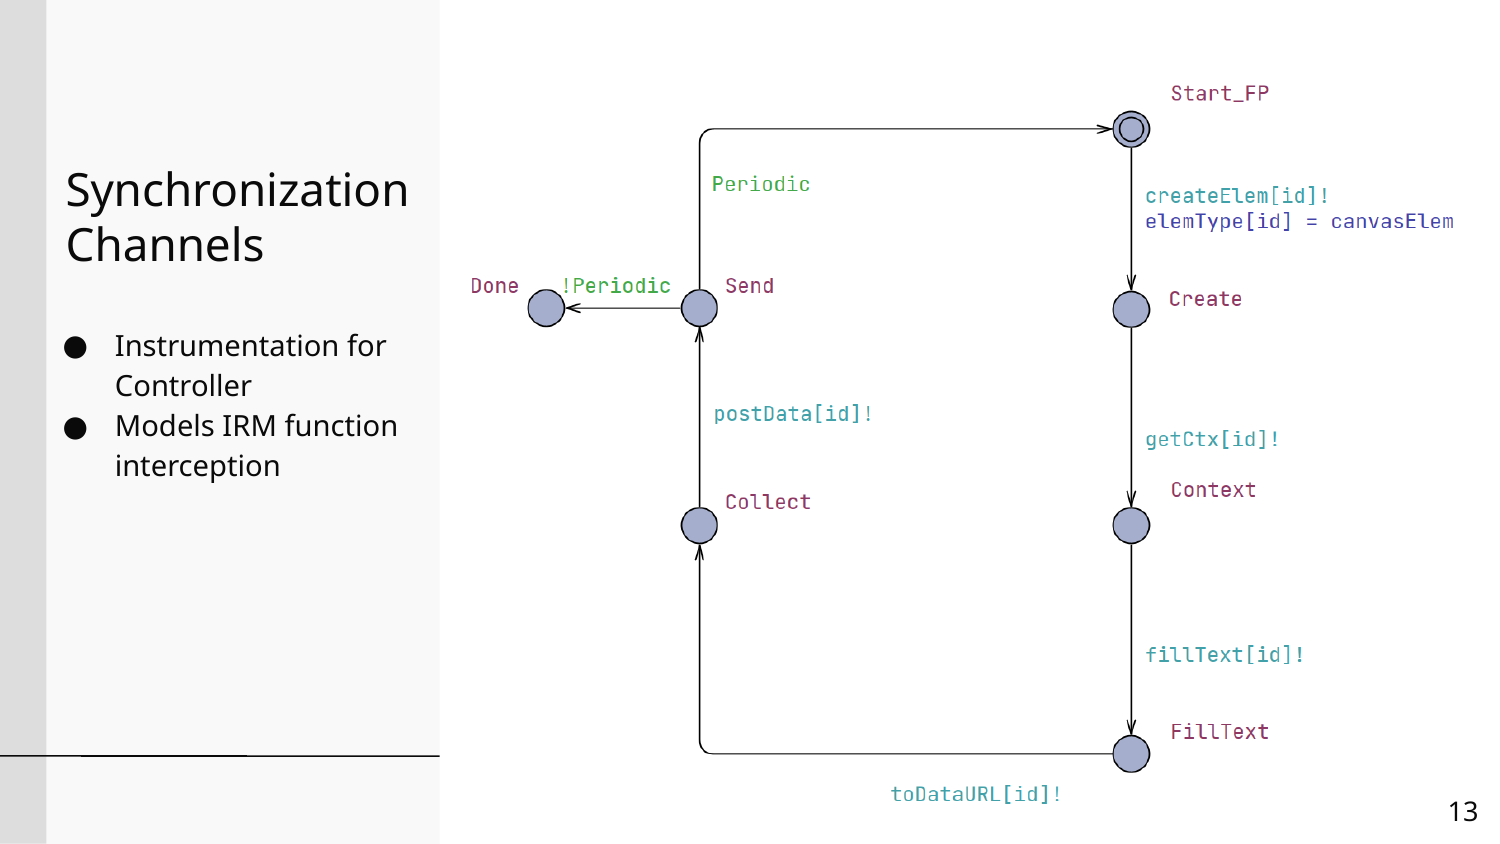

# Synchronization Channels
Instrumentation for Controller
Models IRM function interception